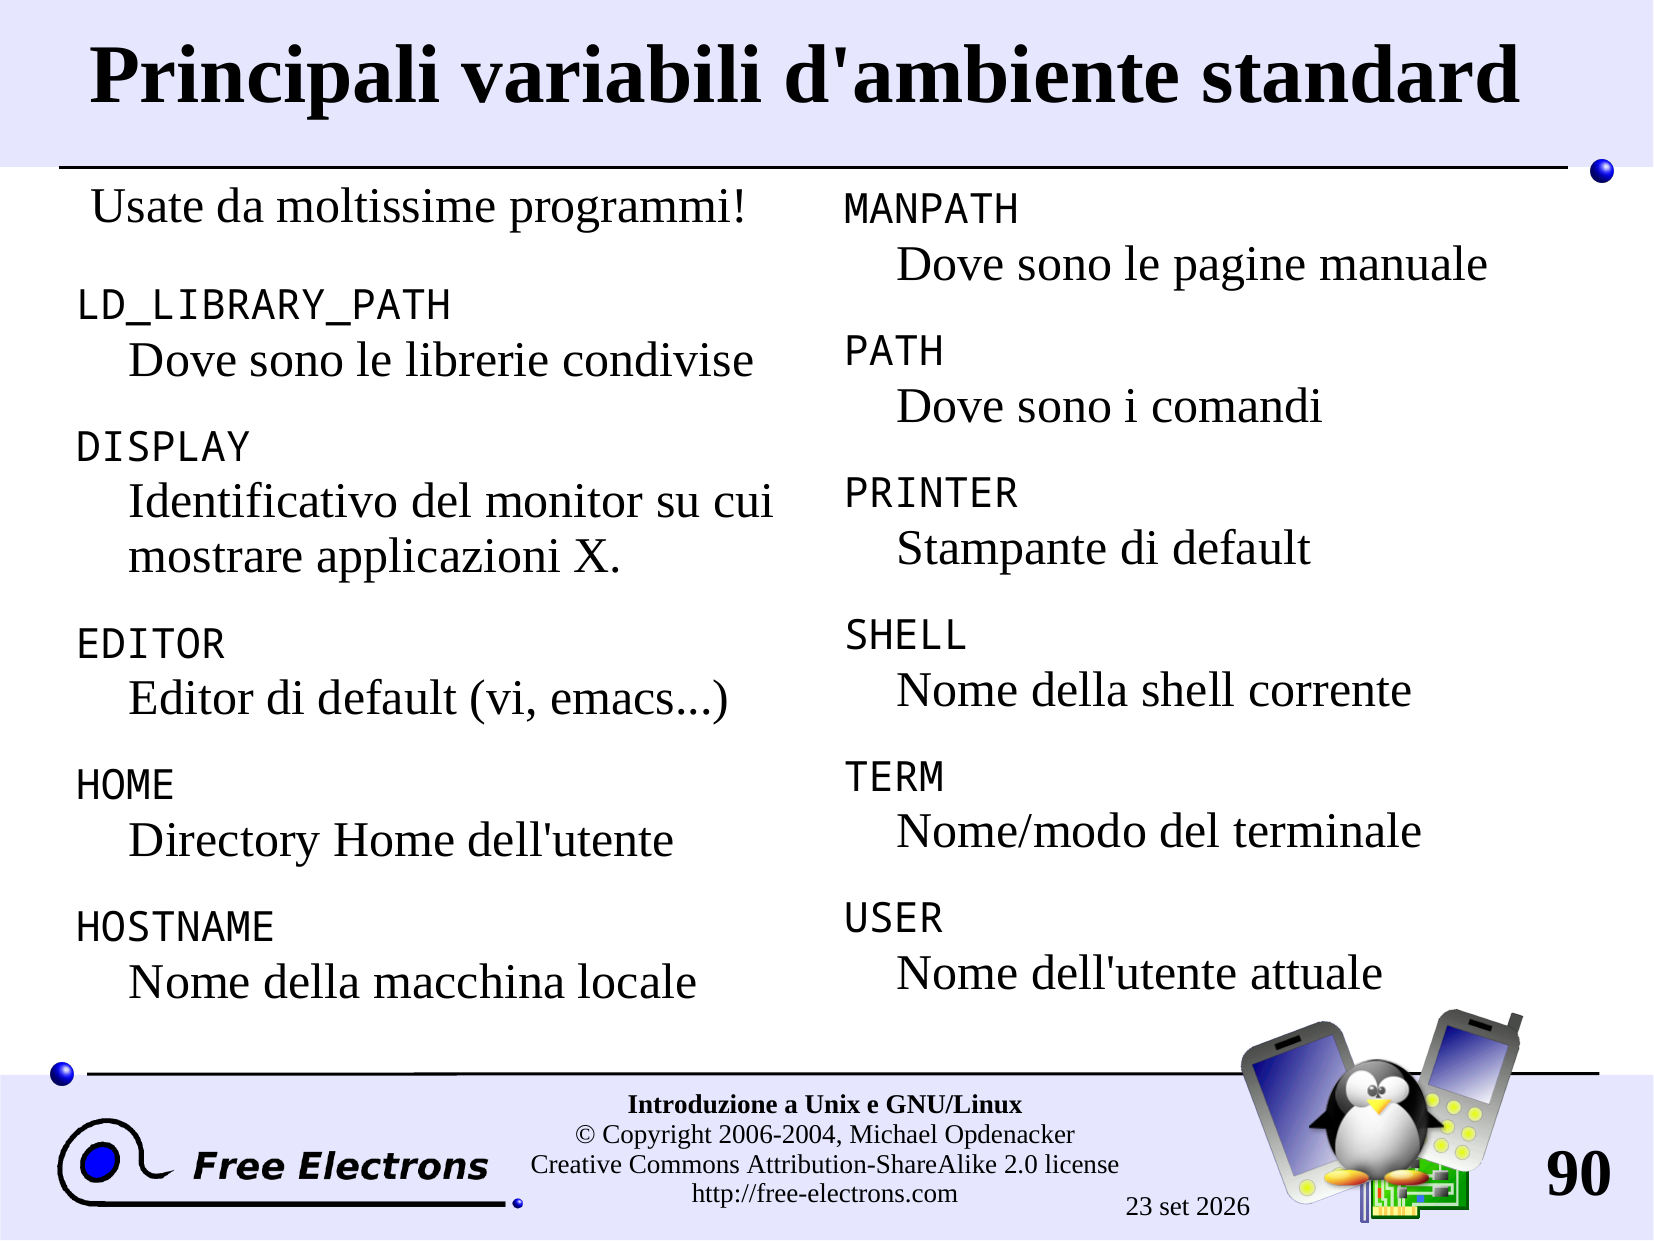

# Principali variabili d'ambiente standard
Usate da moltissime programmi!
MANPATH
Dove sono le pagine manuale
PATH
Dove sono i comandi
PRINTER
Stampante di default
SHELL
Nome della shell corrente
TERM
Nome/modo del terminale
USER
Nome dell'utente attuale
LD_LIBRARY_PATH
Dove sono le librerie condivise
DISPLAY
Identificativo del monitor su cui mostrare applicazioni X.
EDITOR
Editor di default (vi, emacs...)
HOME
Directory Home dell'utente
HOSTNAME
Nome della macchina locale